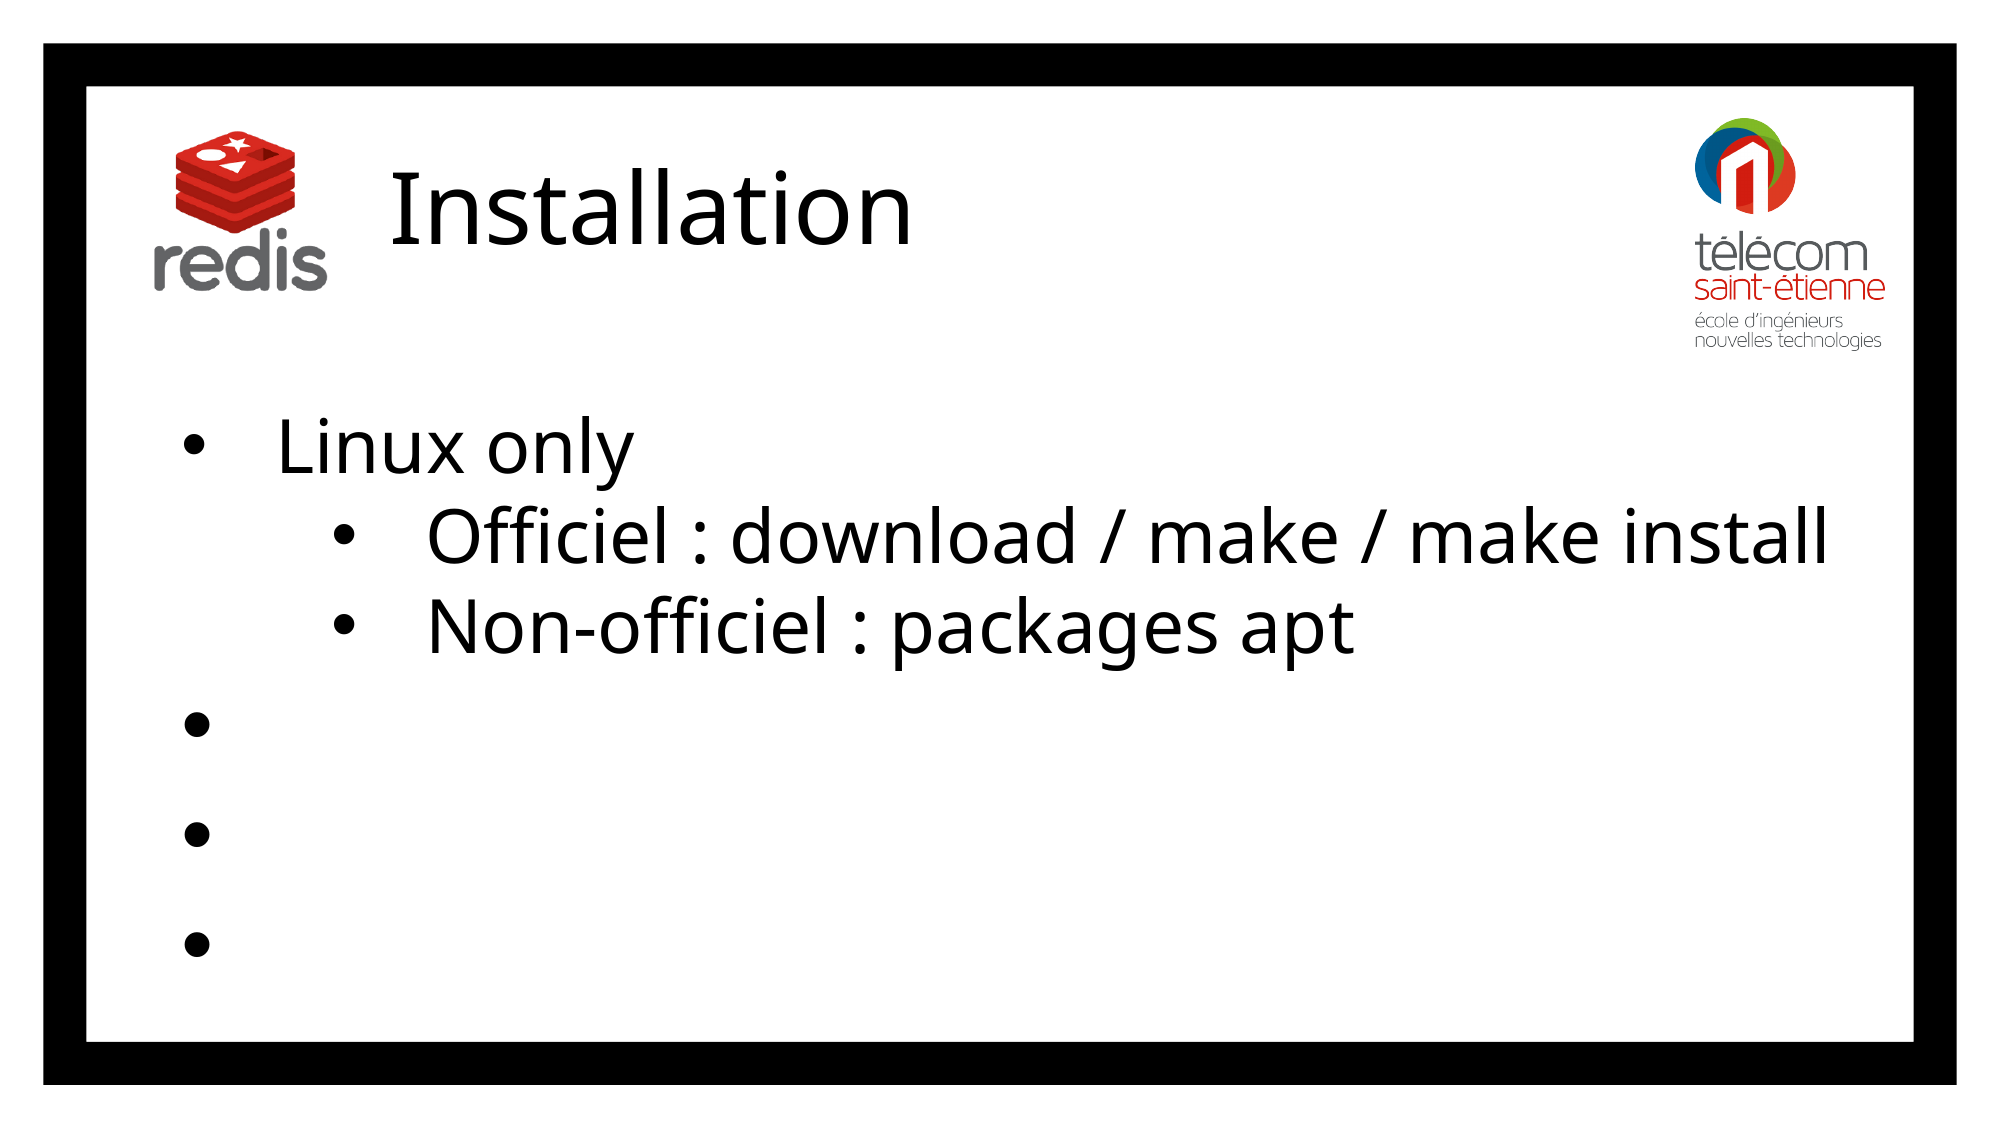

# Installation
Linux only
Officiel : download / make / make install
Non-officiel : packages apt